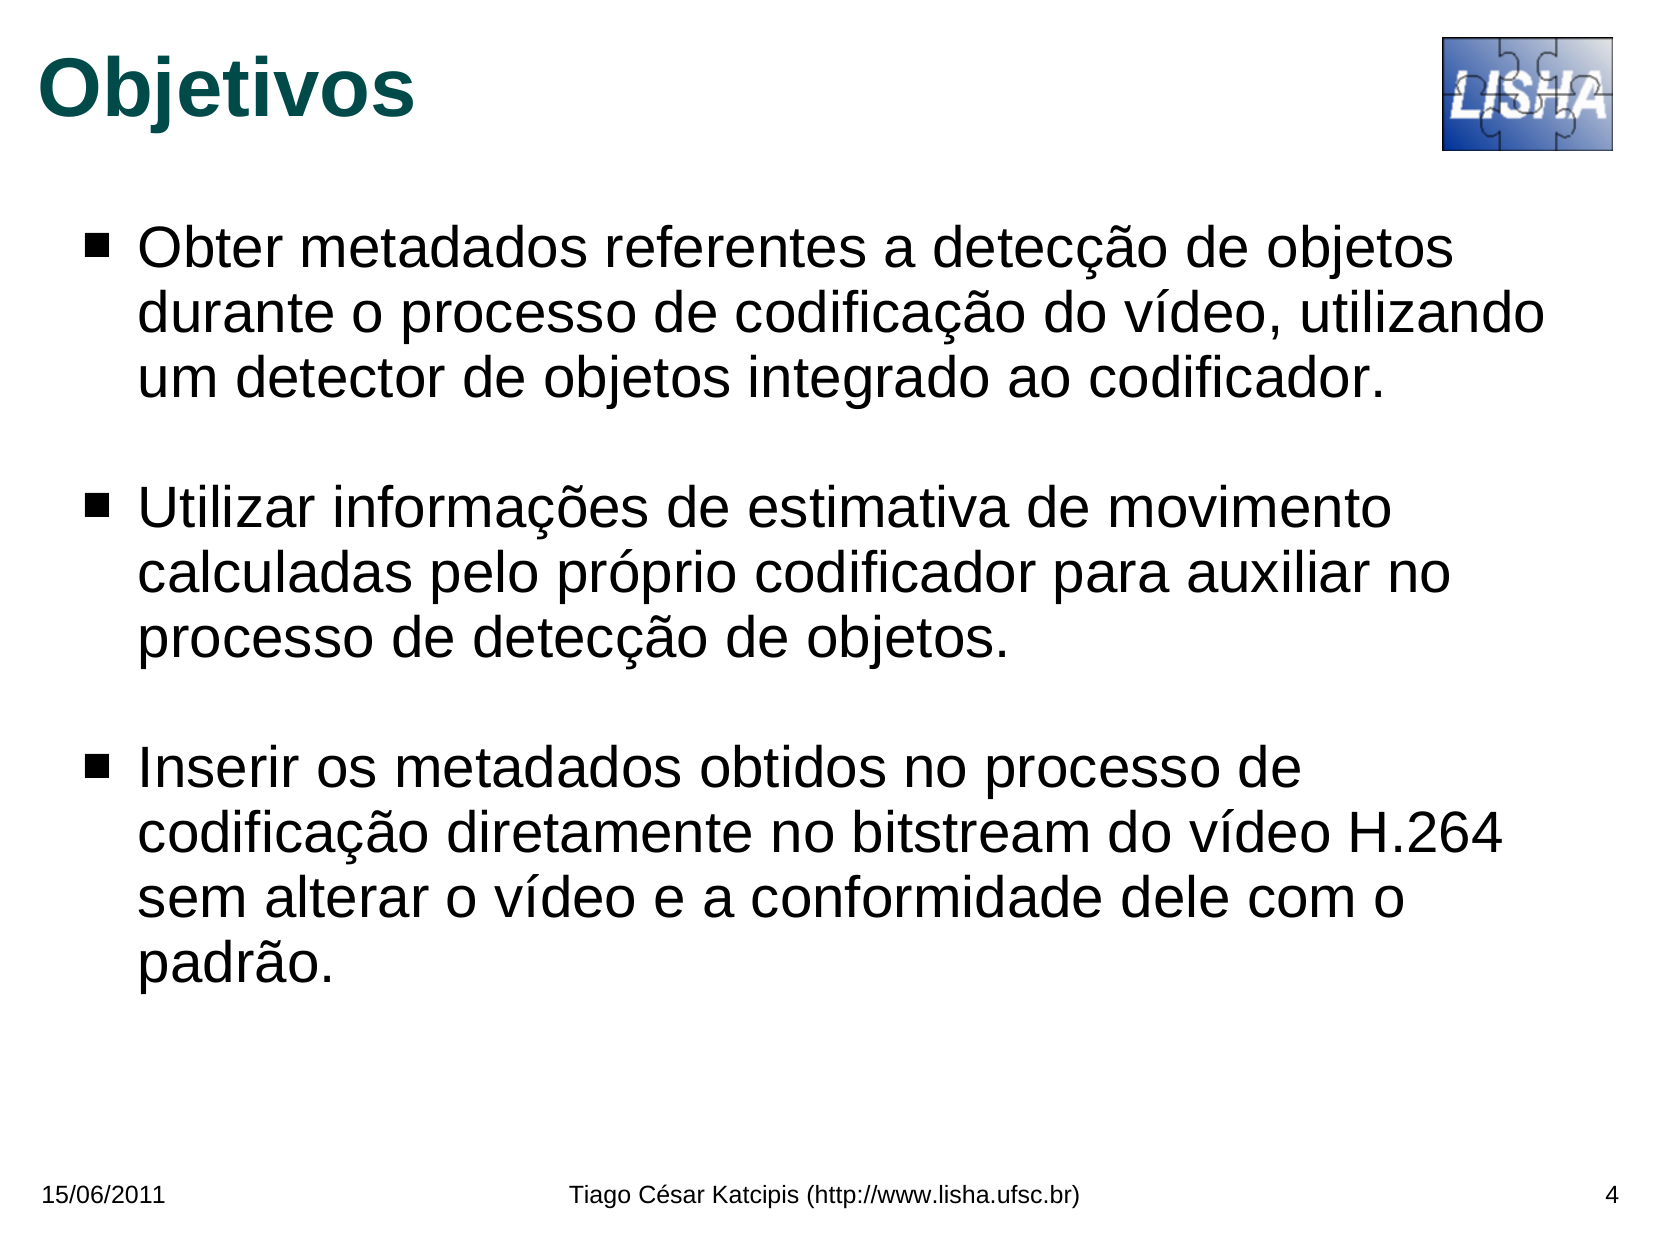

# Objetivos
Obter metadados referentes a detecção de objetos durante o processo de codificação do vídeo, utilizando um detector de objetos integrado ao codificador.
Utilizar informações de estimativa de movimento calculadas pelo próprio codificador para auxiliar no processo de detecção de objetos.
Inserir os metadados obtidos no processo de codificação diretamente no bitstream do vídeo H.264 sem alterar o vídeo e a conformidade dele com o padrão.